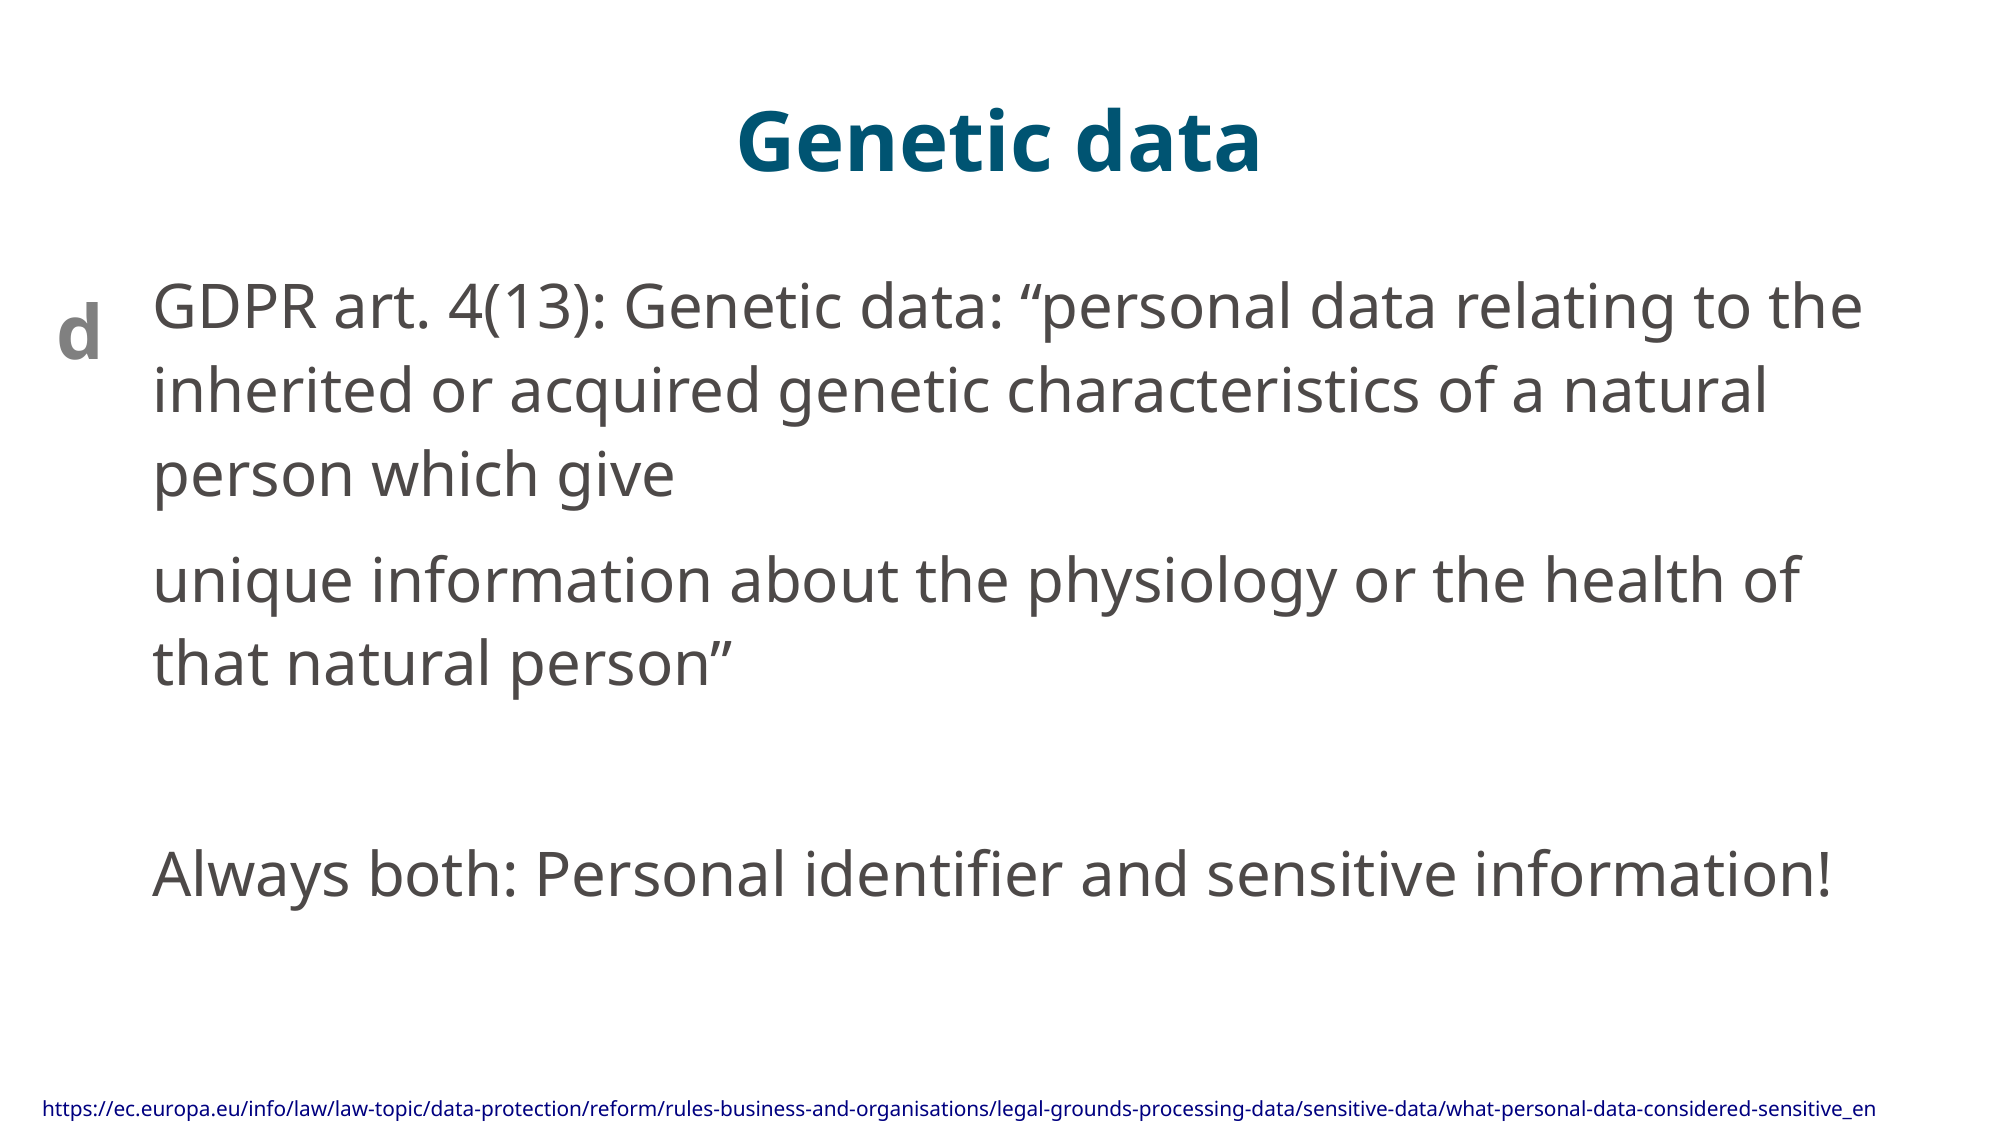

# Genetic data
GDPR art. 4(13): Genetic data: “personal data relating to the inherited or acquired genetic characteristics of a natural person which give
unique information about the physiology or the health of that natural person”
Always both: Personal identifier and sensitive information!
d
https://ec.europa.eu/info/law/law-topic/data-protection/reform/rules-business-and-organisations/legal-grounds-processing-data/sensitive-data/what-personal-data-considered-sensitive_en